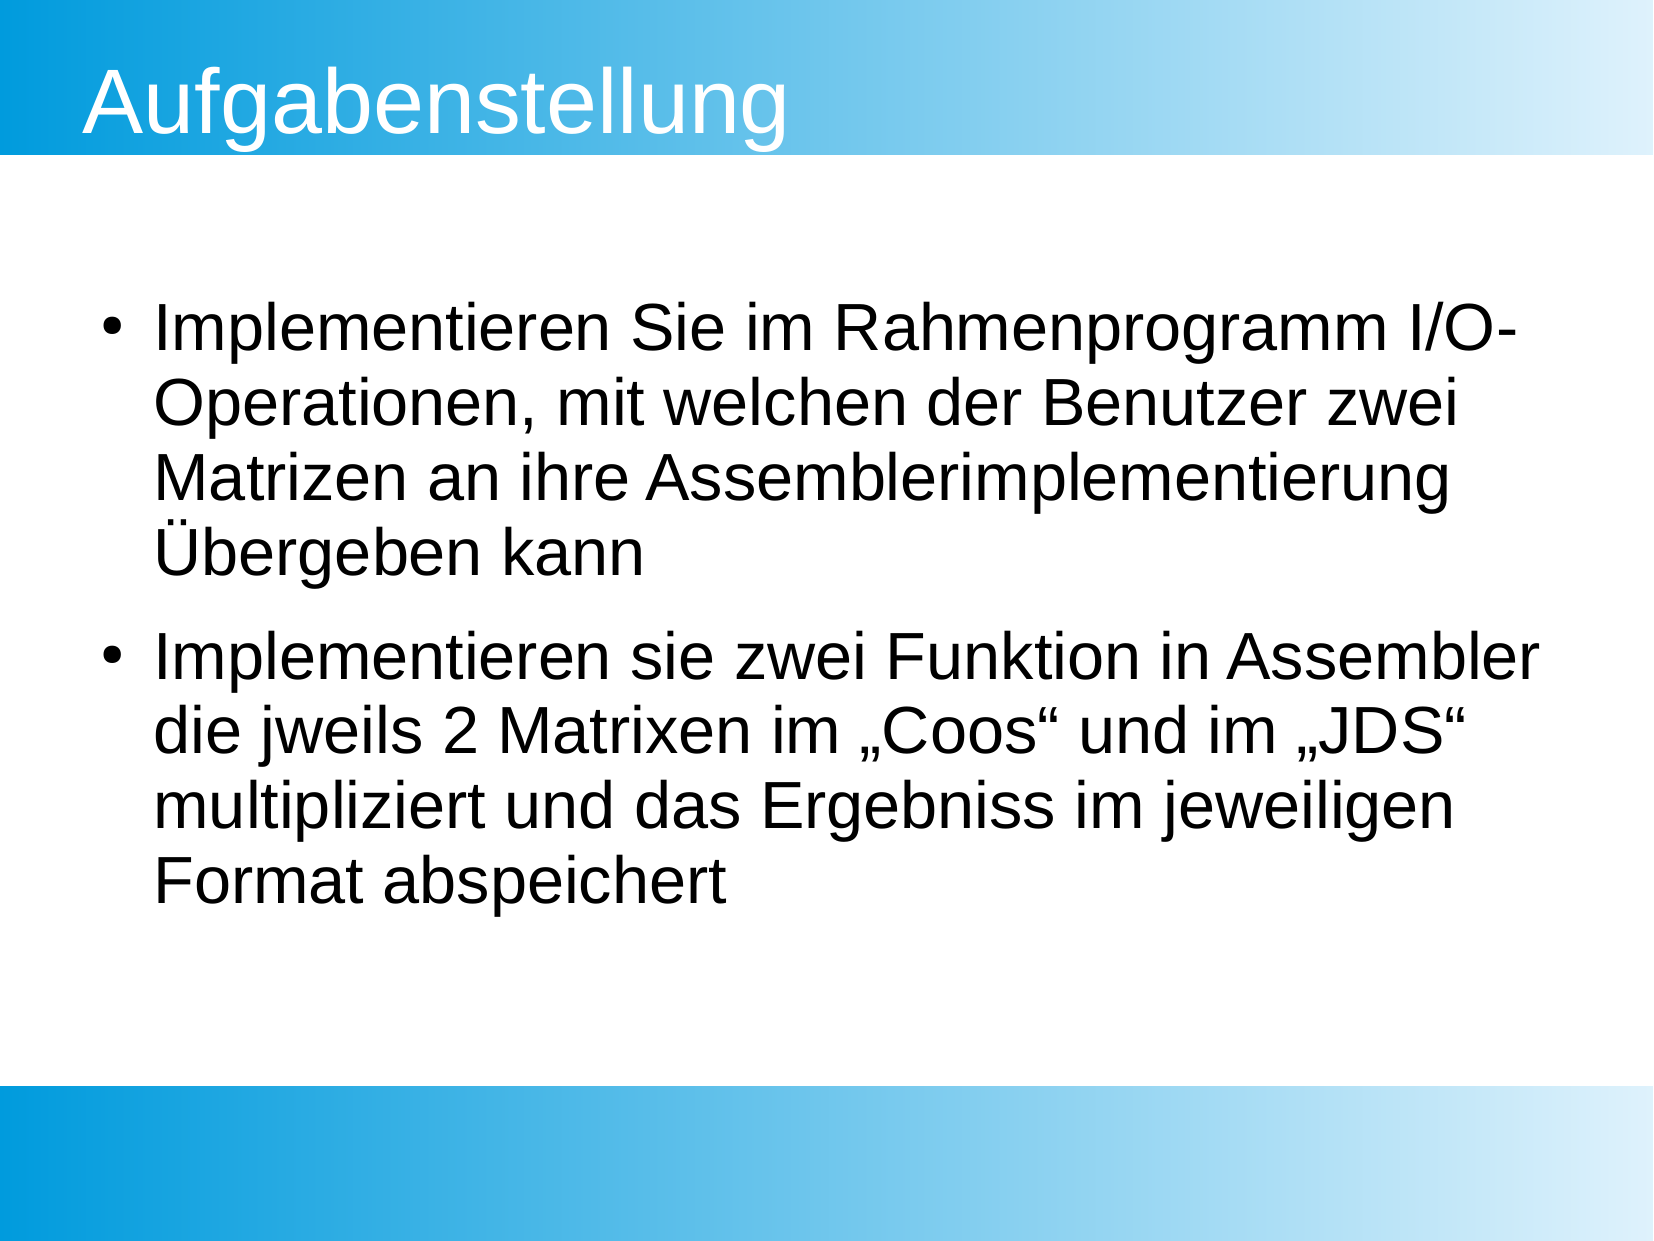

# Aufgabenstellung
Implementieren Sie im Rahmenprogramm I/O-Operationen, mit welchen der Benutzer zwei Matrizen an ihre Assemblerimplementierung Übergeben kann
Implementieren sie zwei Funktion in Assembler die jweils 2 Matrixen im „Coos“ und im „JDS“ multipliziert und das Ergebniss im jeweiligen Format abspeichert